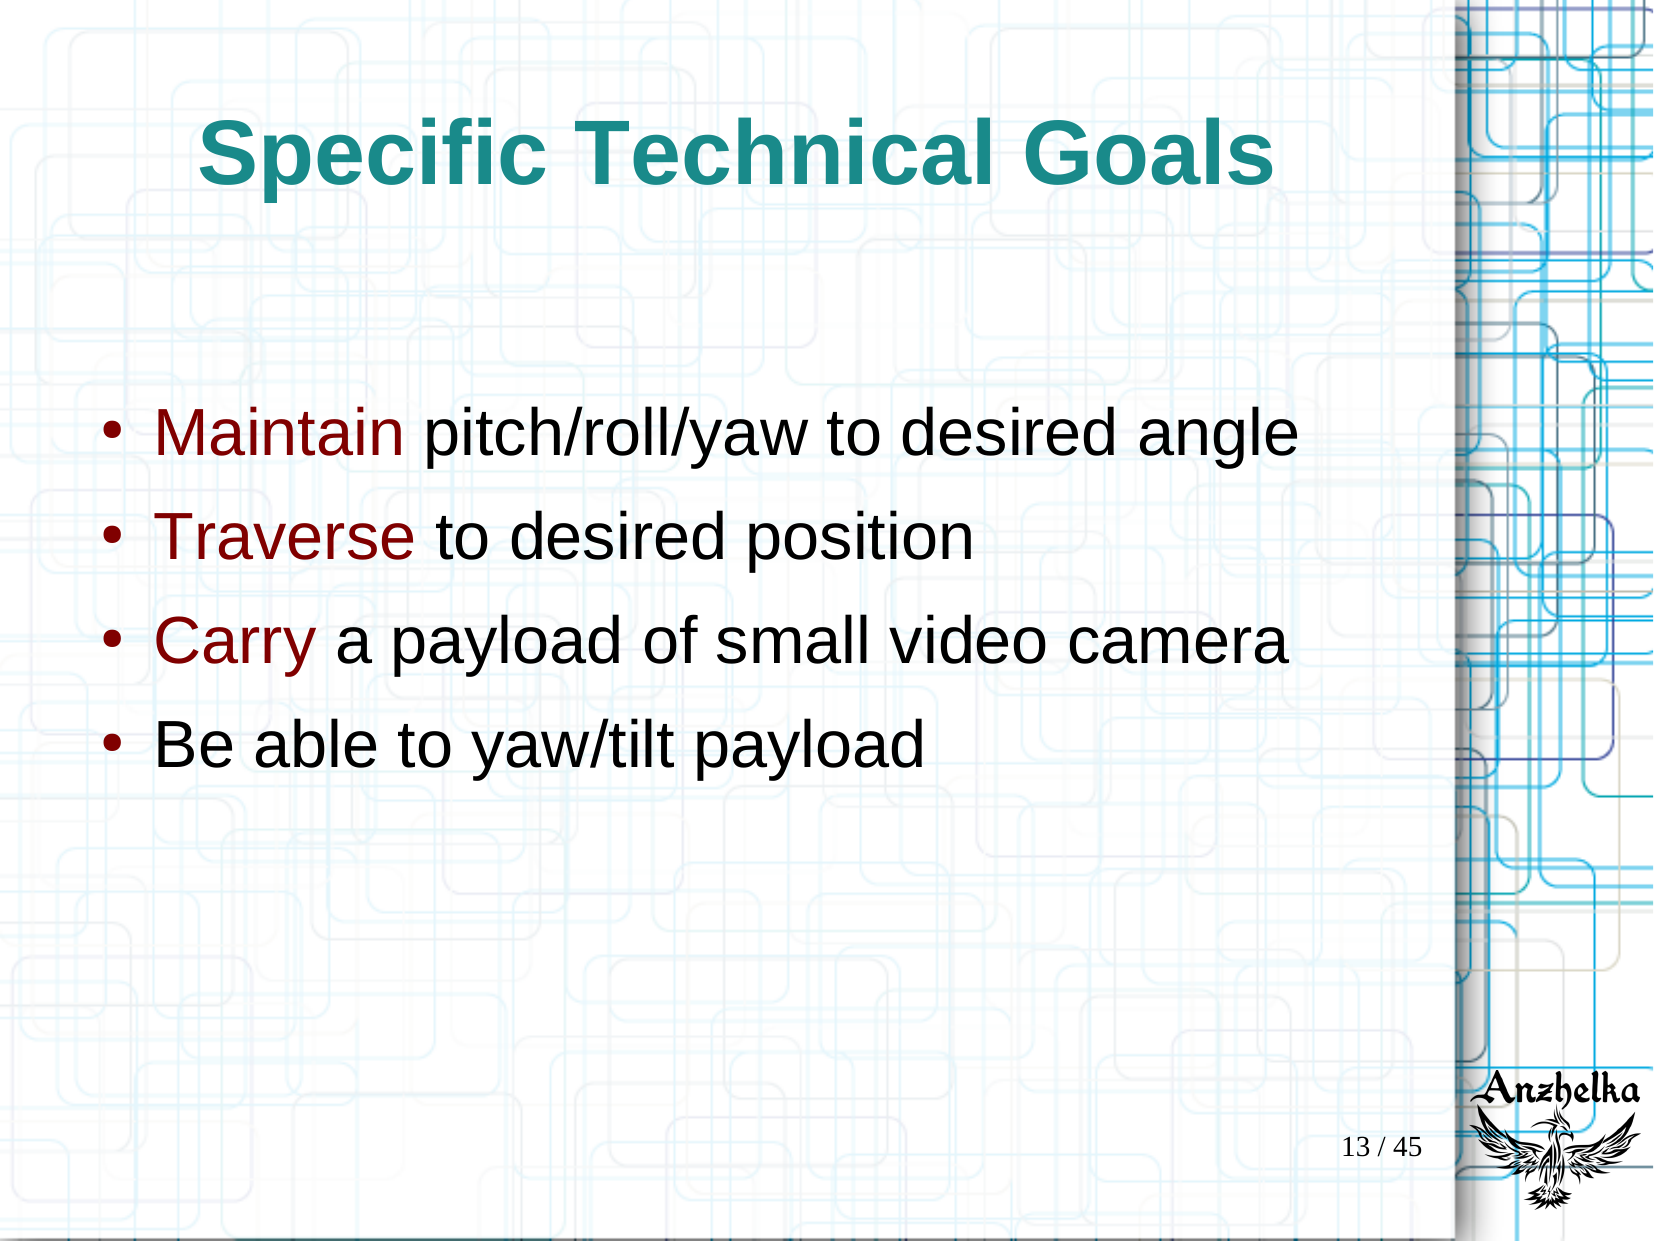

# Specific Technical Goals
Maintain pitch/roll/yaw to desired angle
Traverse to desired position
Carry a payload of small video camera
Be able to yaw/tilt payload
13